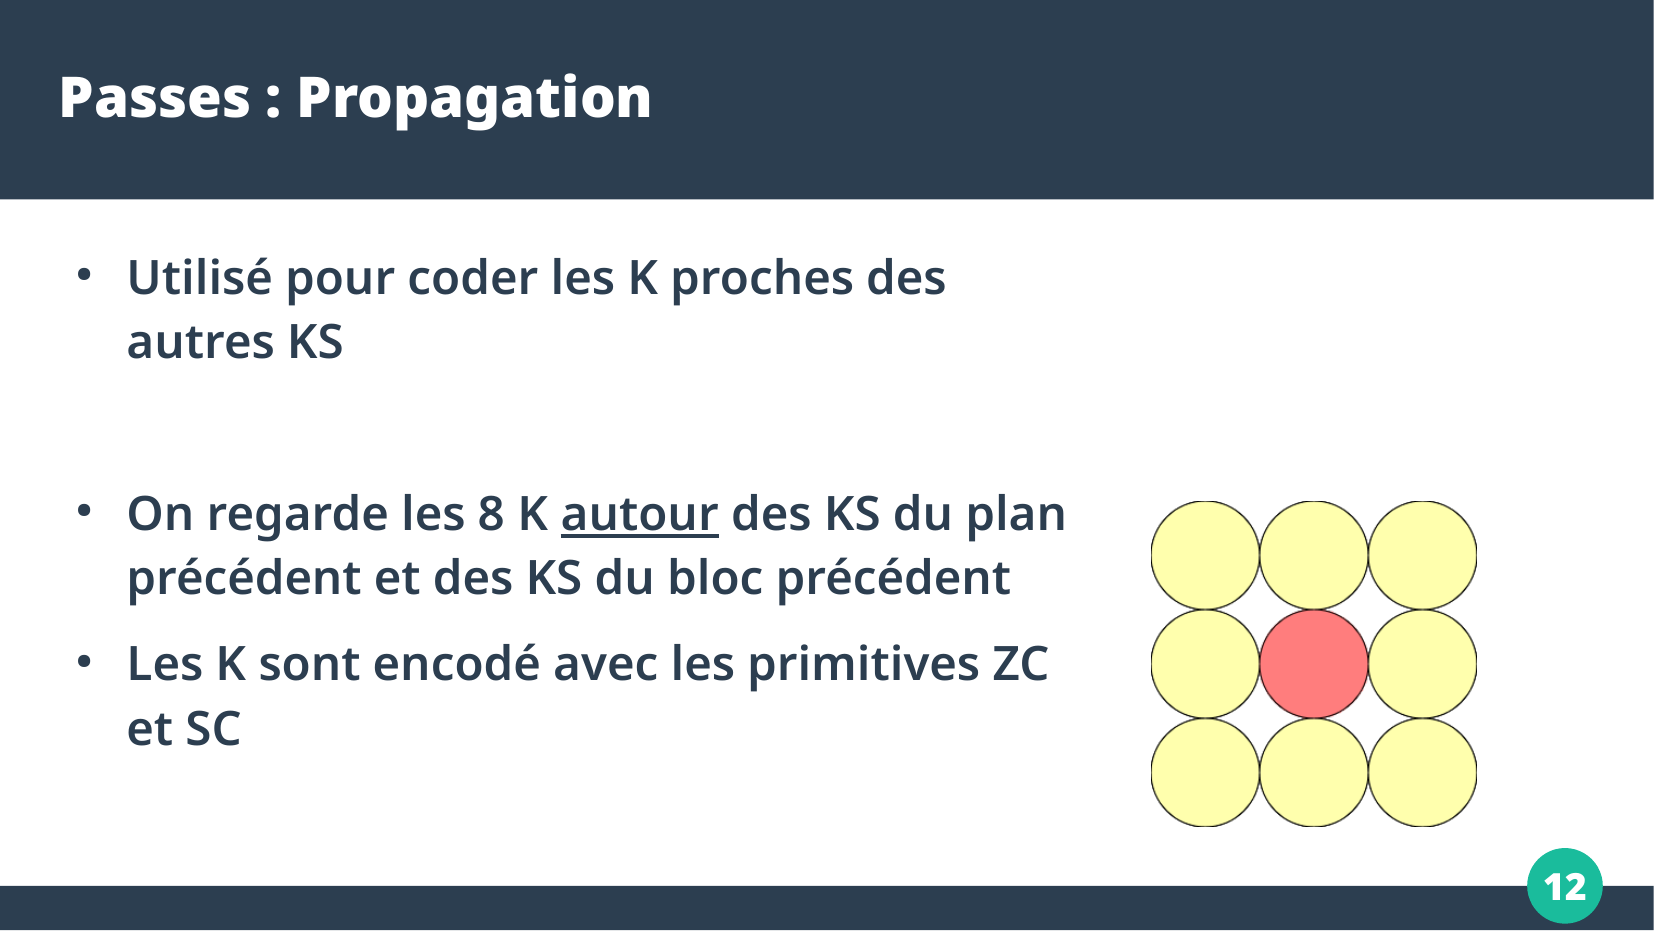

# Passes : Propagation
Utilisé pour coder les K proches des autres KS
On regarde les 8 K autour des KS du plan précédent et des KS du bloc précédent
Les K sont encodé avec les primitives ZC
et SC